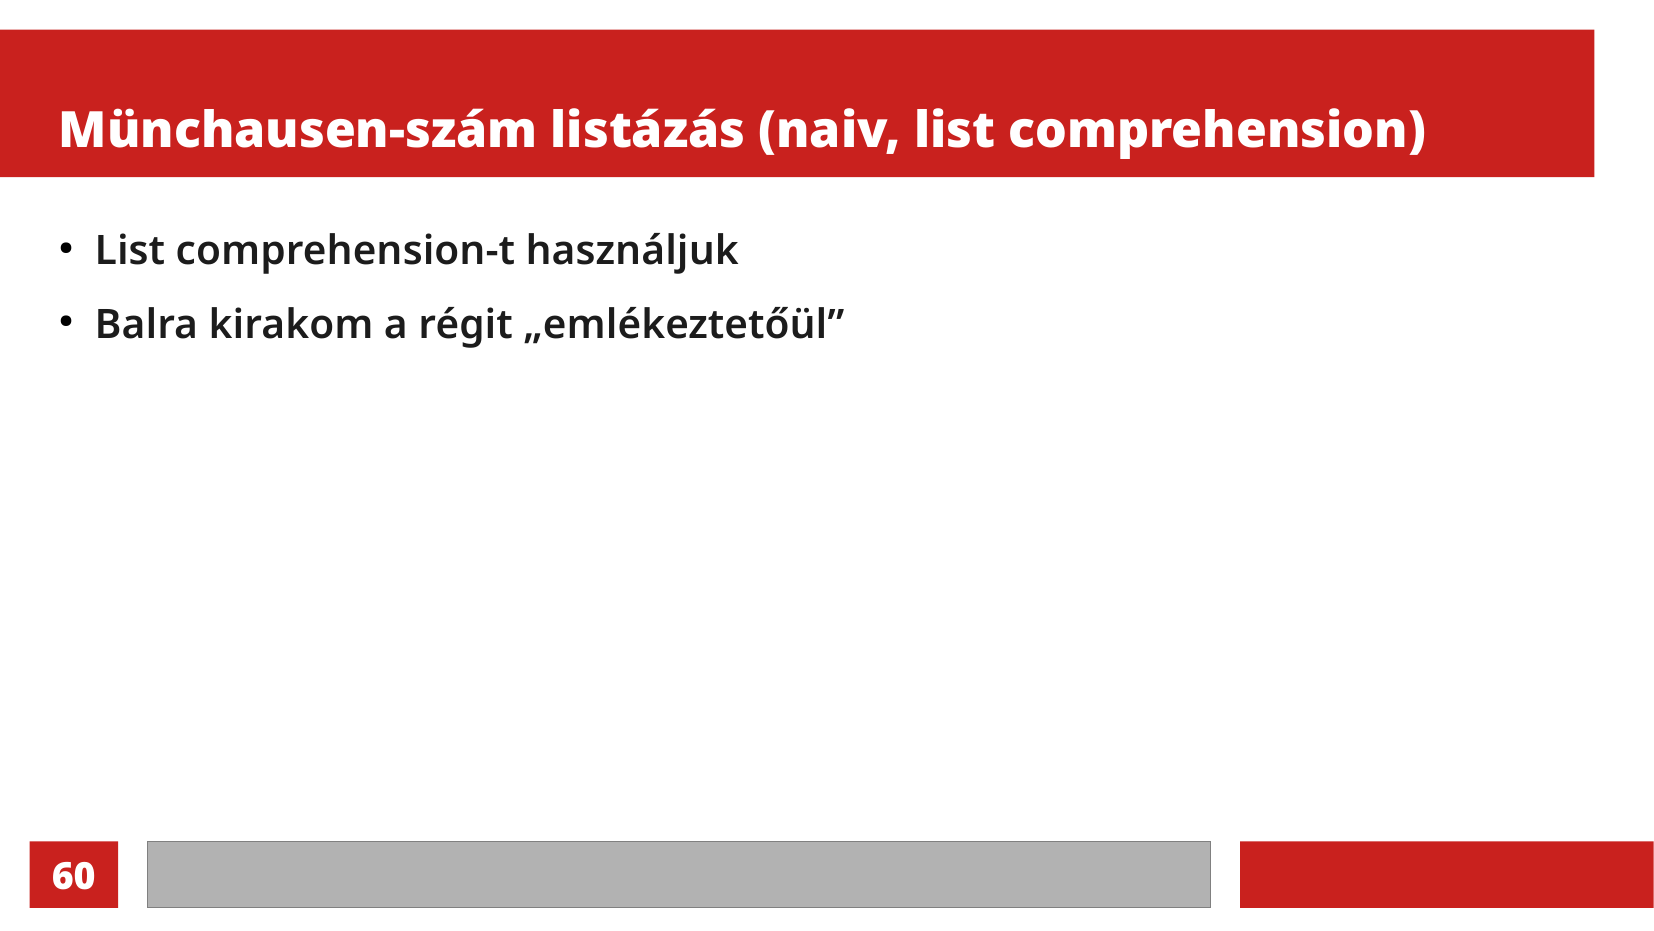

# Münchausen-szám listázás (naiv, list comprehension)
List comprehension-t használjuk
Balra kirakom a régit „emlékeztetőül”
60